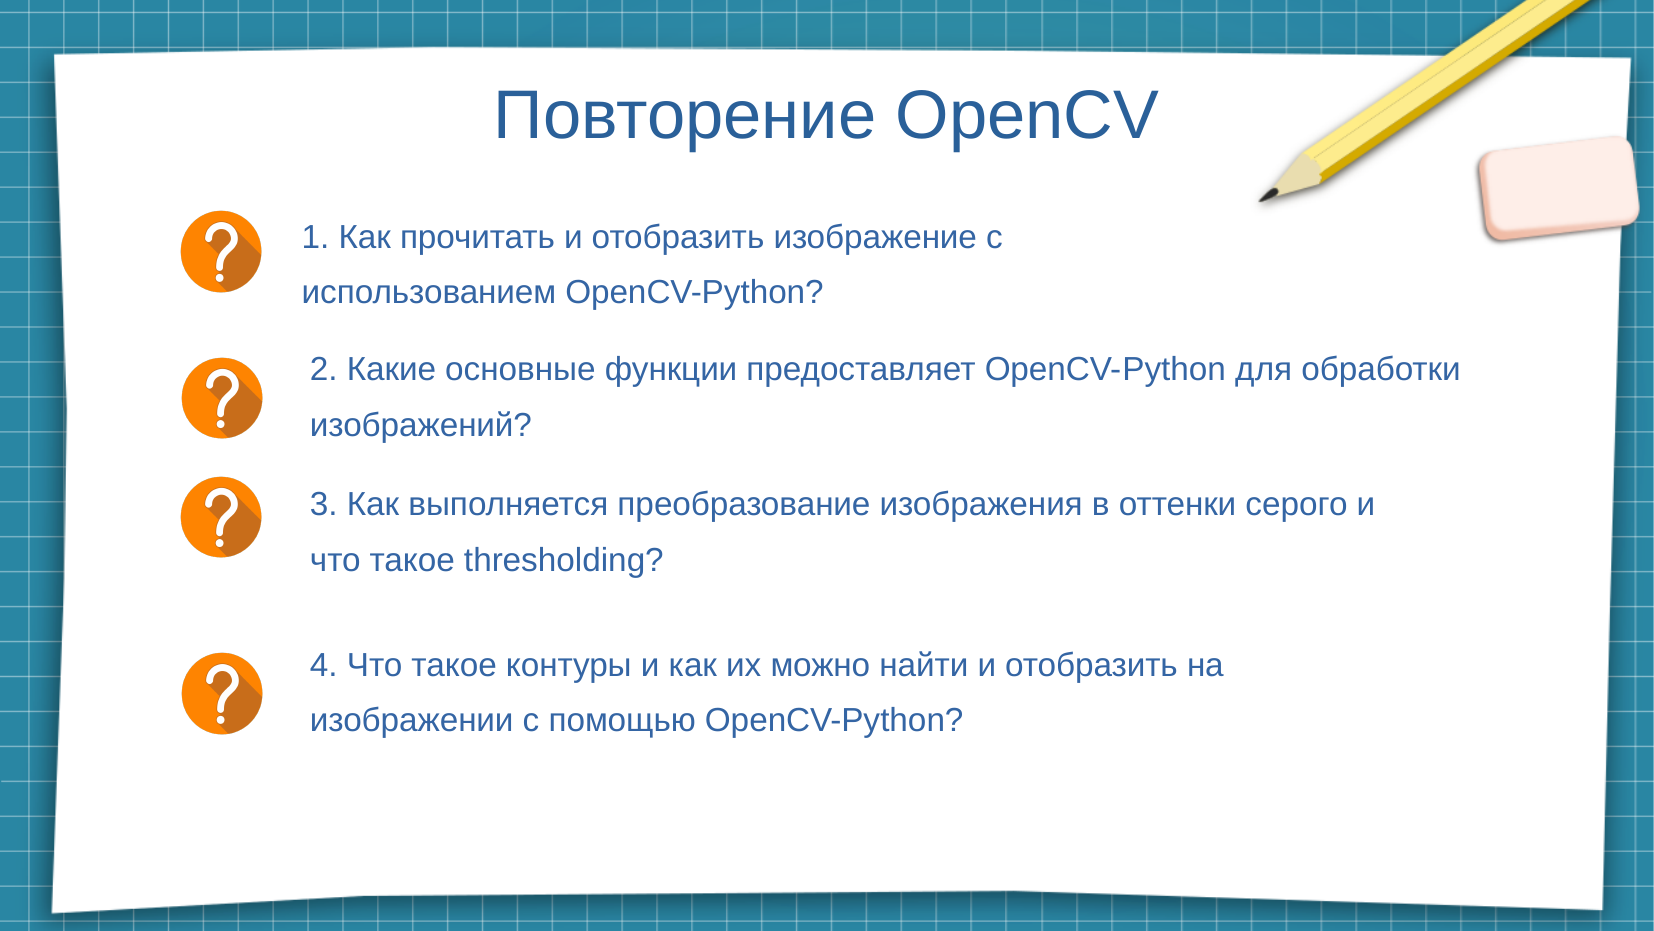

# Повторение OpenCV
1. Как прочитать и отобразить изображение с использованием OpenCV-Python?
2. Какие основные функции предоставляет OpenCV-Python для обработки изображений?
3. Как выполняется преобразование изображения в оттенки серого и что такое thresholding?
4. Что такое контуры и как их можно найти и отобразить на изображении с помощью OpenCV-Python?